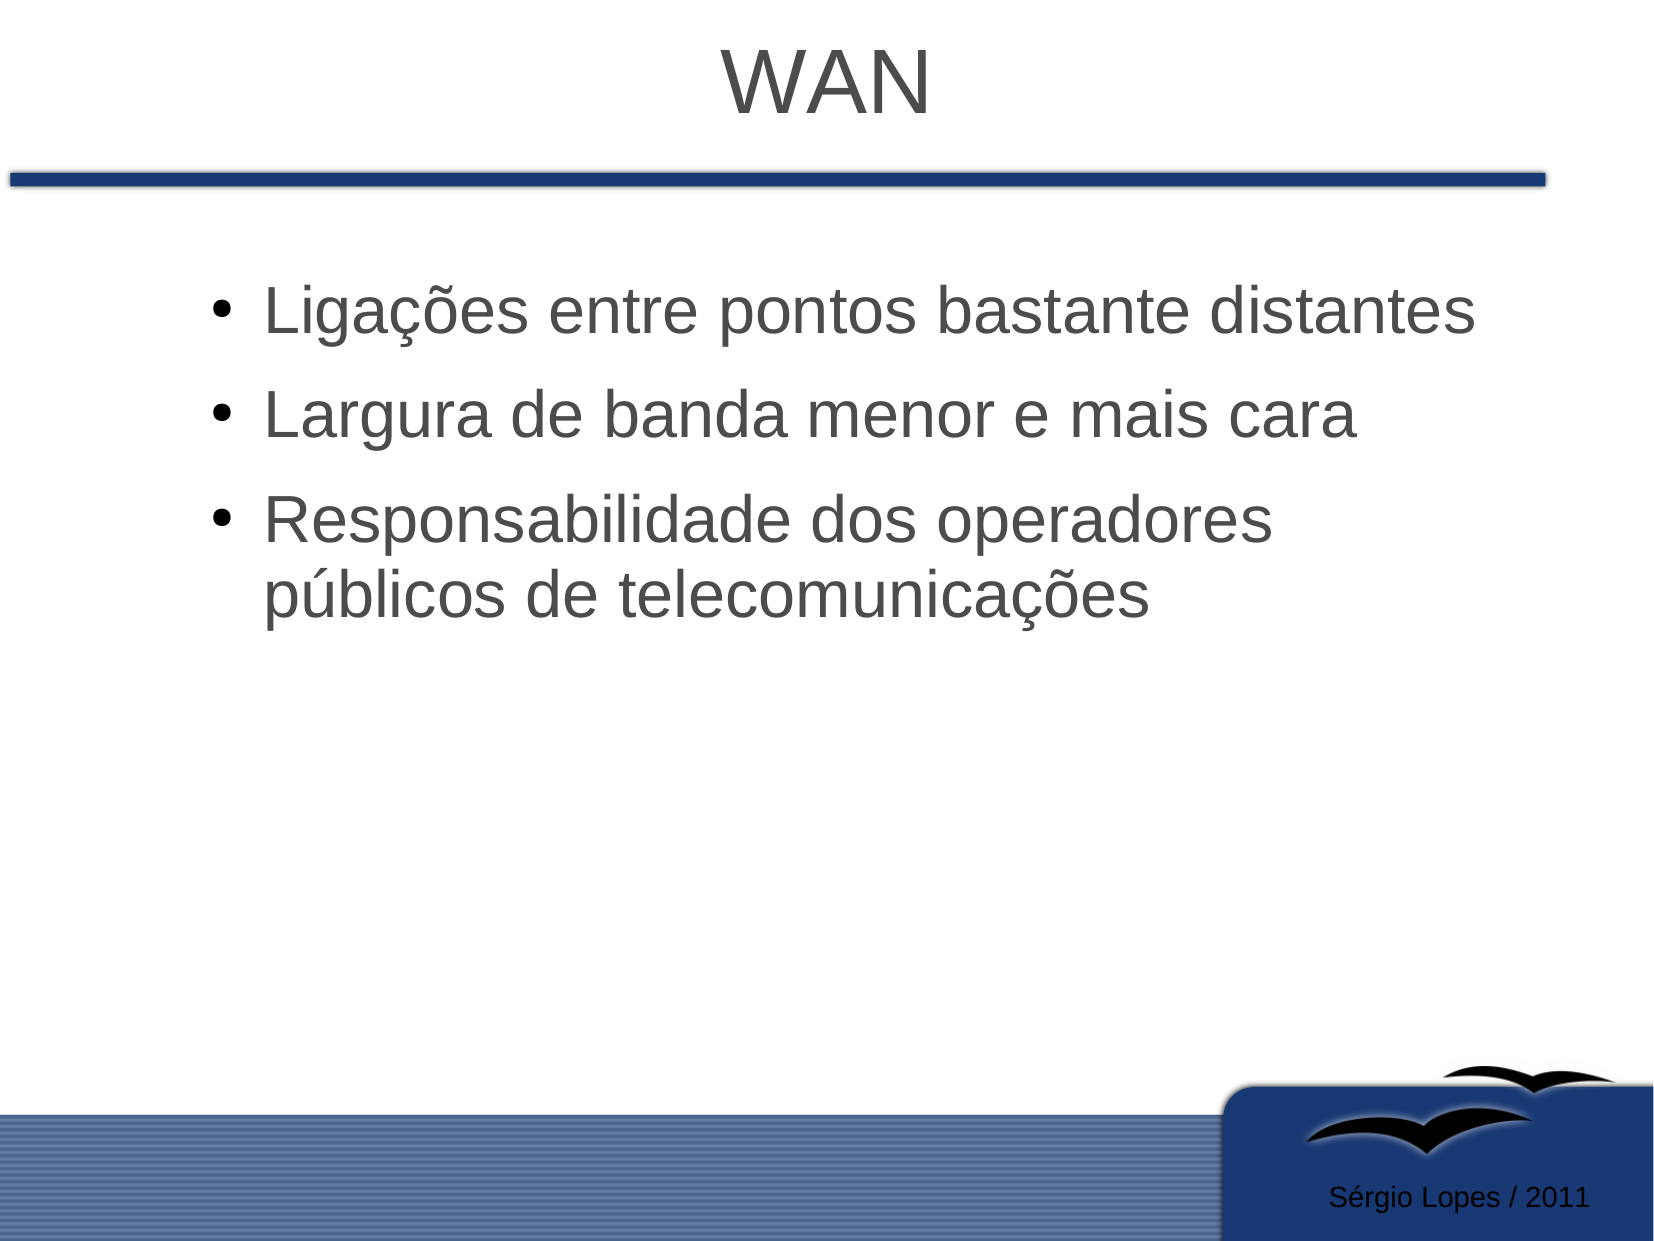

# WAN
Ligações entre pontos bastante distantes
Largura de banda menor e mais cara
Responsabilidade dos operadores públicos de telecomunicações
Sérgio Lopes / 2011